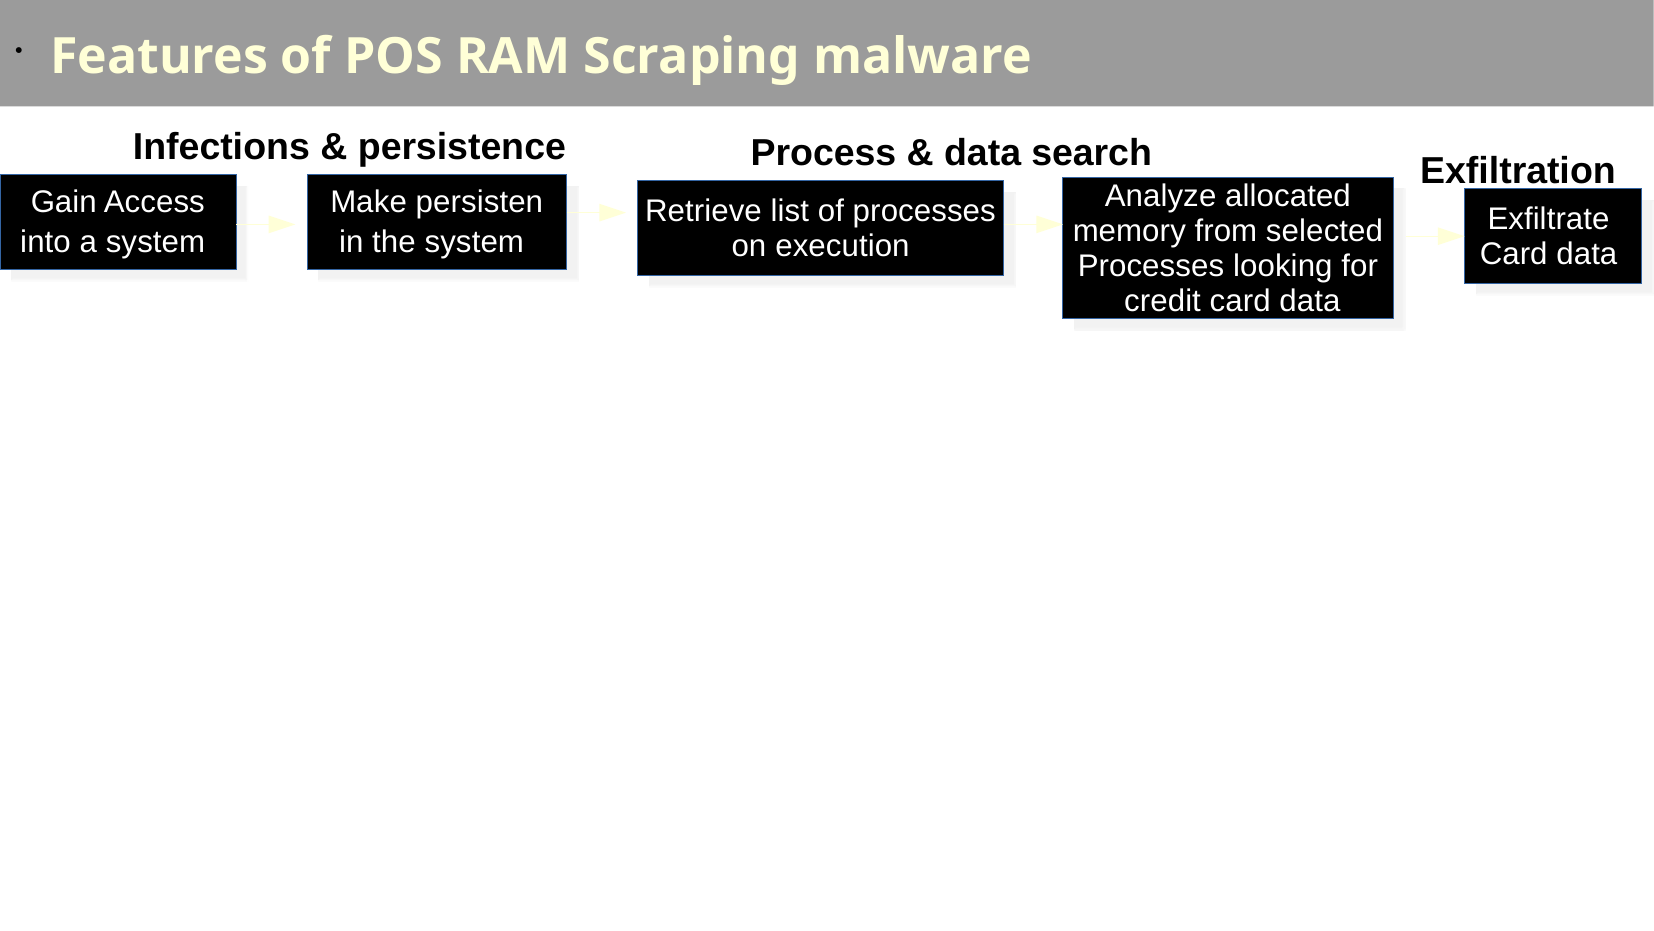

# Features of POS RAM Scraping malware
Infections & persistence
Process & data search
Exfiltration
Gain Access
into a system
Make persisten
in the system
Analyze allocated
memory from selected
Processes looking for
 credit card data
Retrieve list of processes
on execution
Exfiltrate
Card data